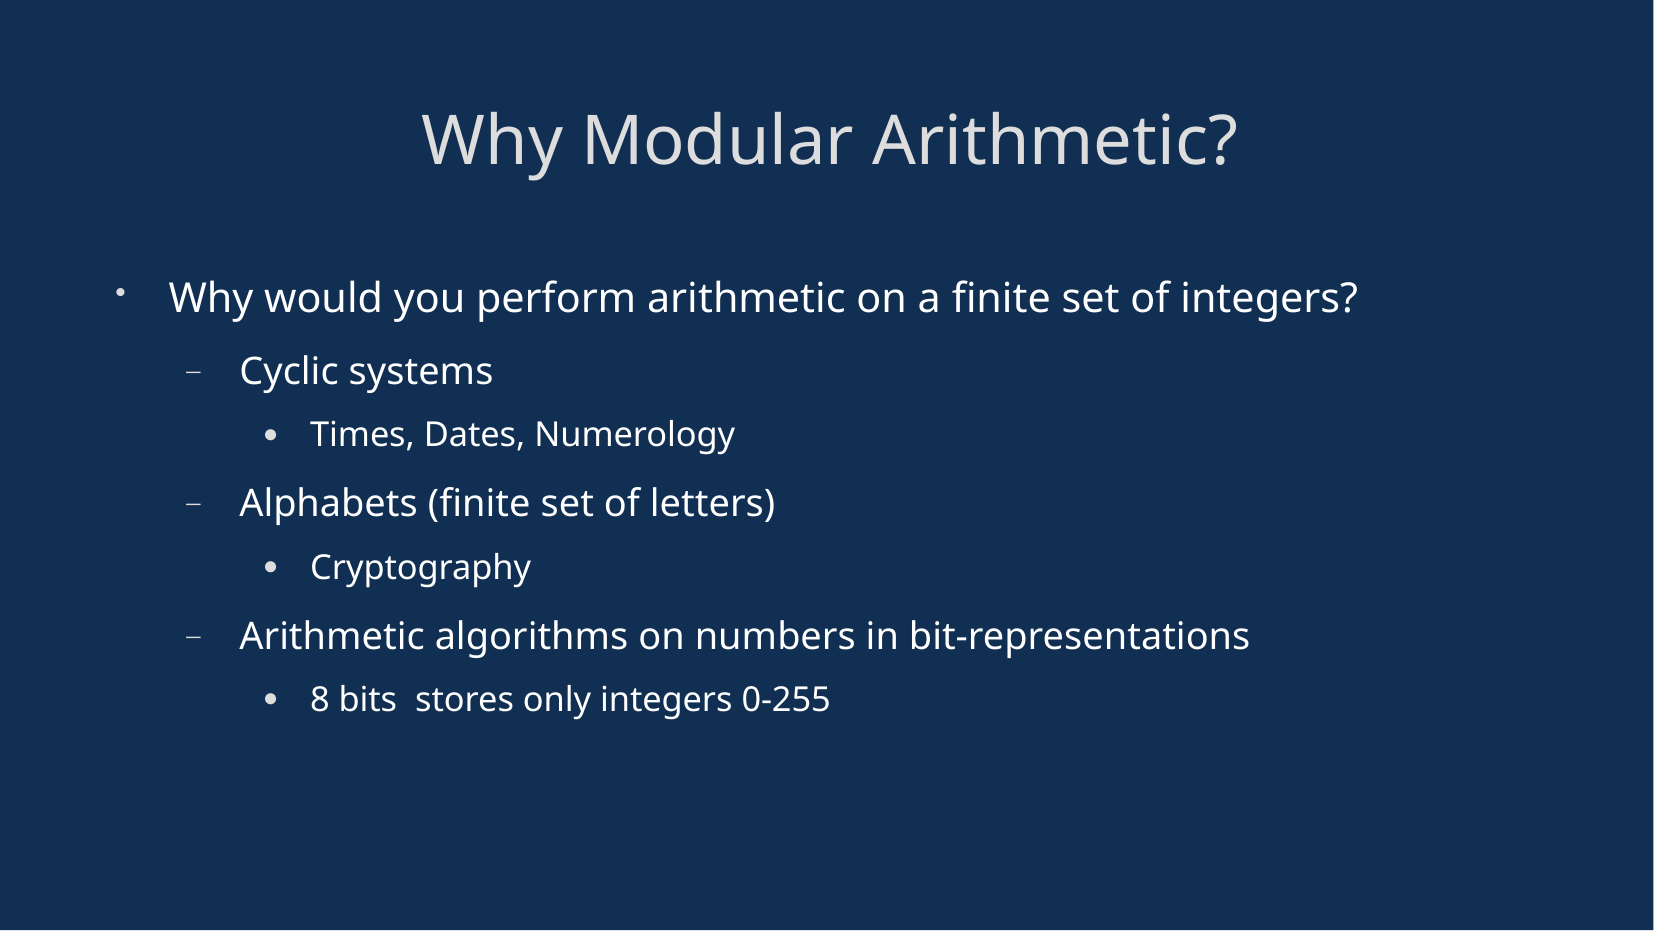

# Why Modular Arithmetic?
Why would you perform arithmetic on a finite set of integers?
Cyclic systems
Times, Dates, Numerology
Alphabets (finite set of letters)
Cryptography
Arithmetic algorithms on numbers in bit-representations
8 bits stores only integers 0-255